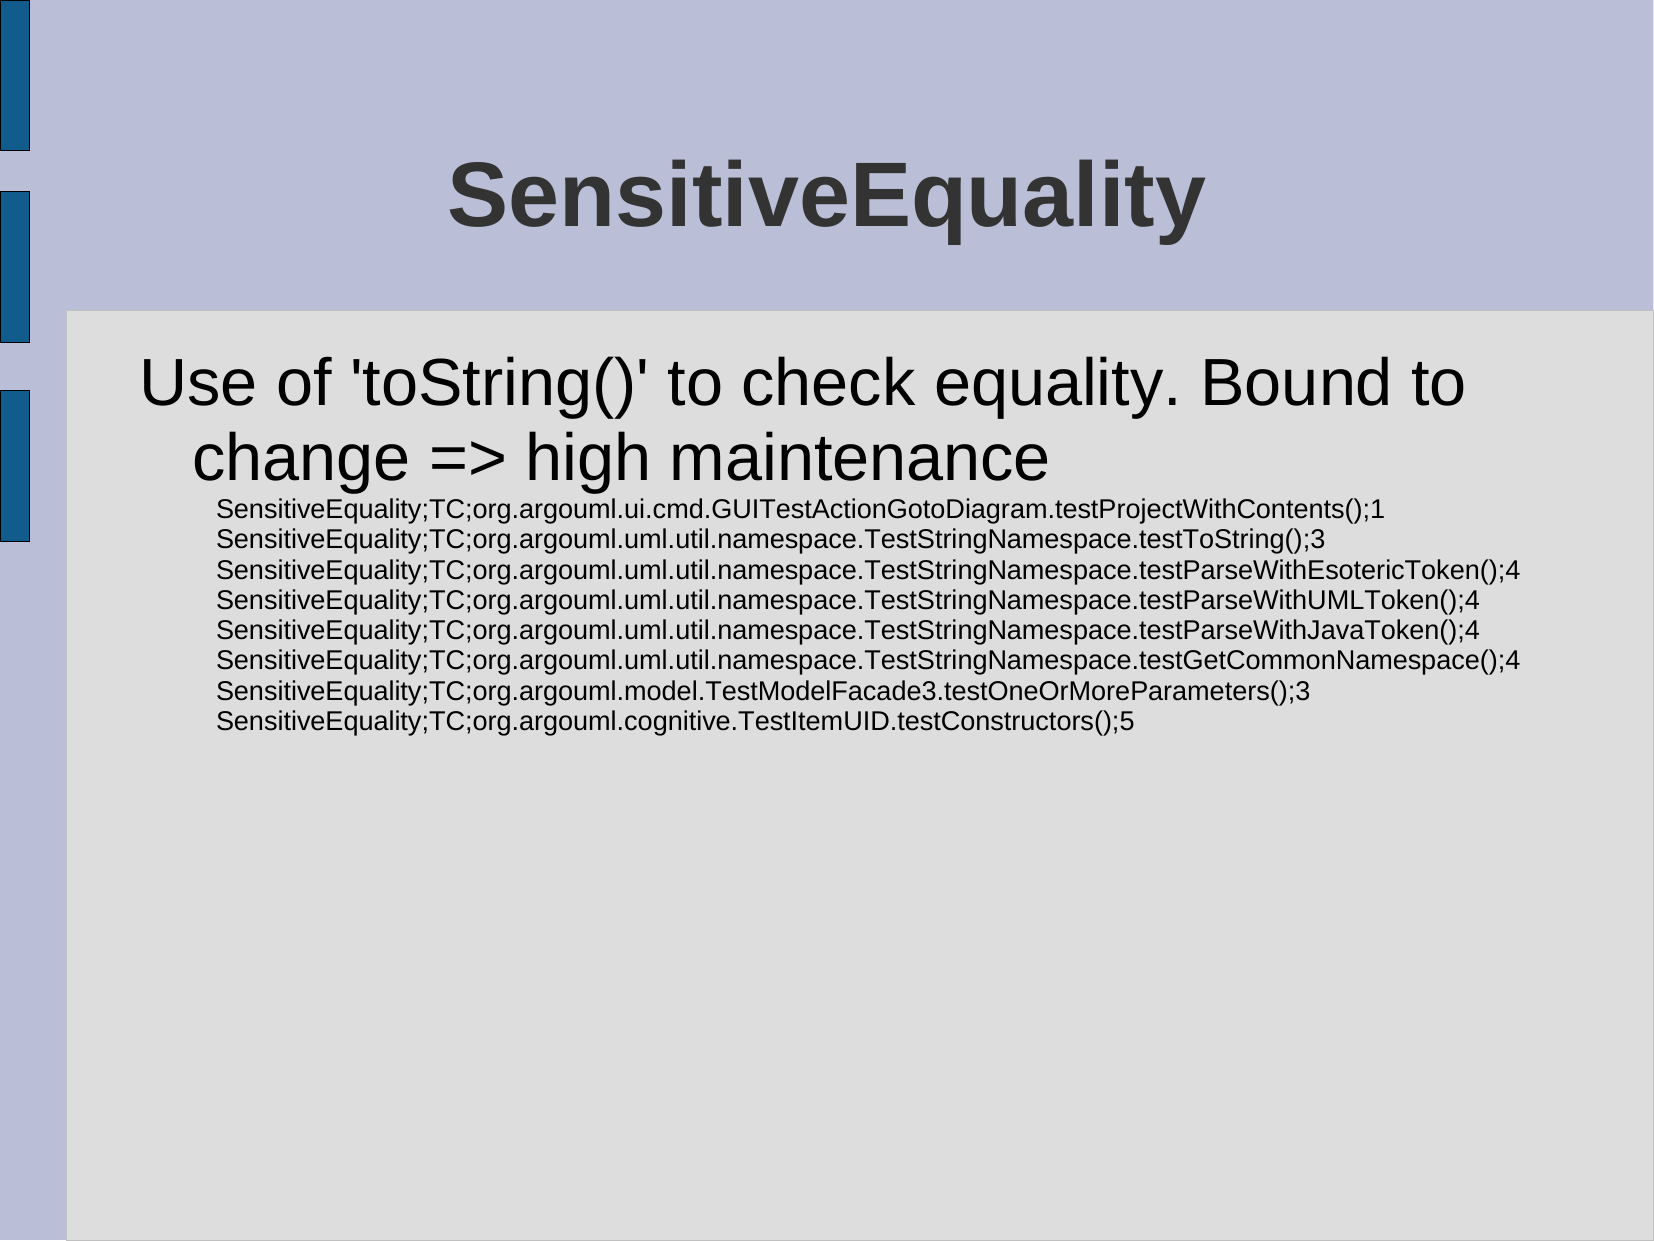

# SensitiveEquality
Use of 'toString()' to check equality. Bound to change => high maintenance
SensitiveEquality;TC;org.argouml.ui.cmd.GUITestActionGotoDiagram.testProjectWithContents();1
SensitiveEquality;TC;org.argouml.uml.util.namespace.TestStringNamespace.testToString();3
SensitiveEquality;TC;org.argouml.uml.util.namespace.TestStringNamespace.testParseWithEsotericToken();4
SensitiveEquality;TC;org.argouml.uml.util.namespace.TestStringNamespace.testParseWithUMLToken();4
SensitiveEquality;TC;org.argouml.uml.util.namespace.TestStringNamespace.testParseWithJavaToken();4
SensitiveEquality;TC;org.argouml.uml.util.namespace.TestStringNamespace.testGetCommonNamespace();4
SensitiveEquality;TC;org.argouml.model.TestModelFacade3.testOneOrMoreParameters();3
SensitiveEquality;TC;org.argouml.cognitive.TestItemUID.testConstructors();5